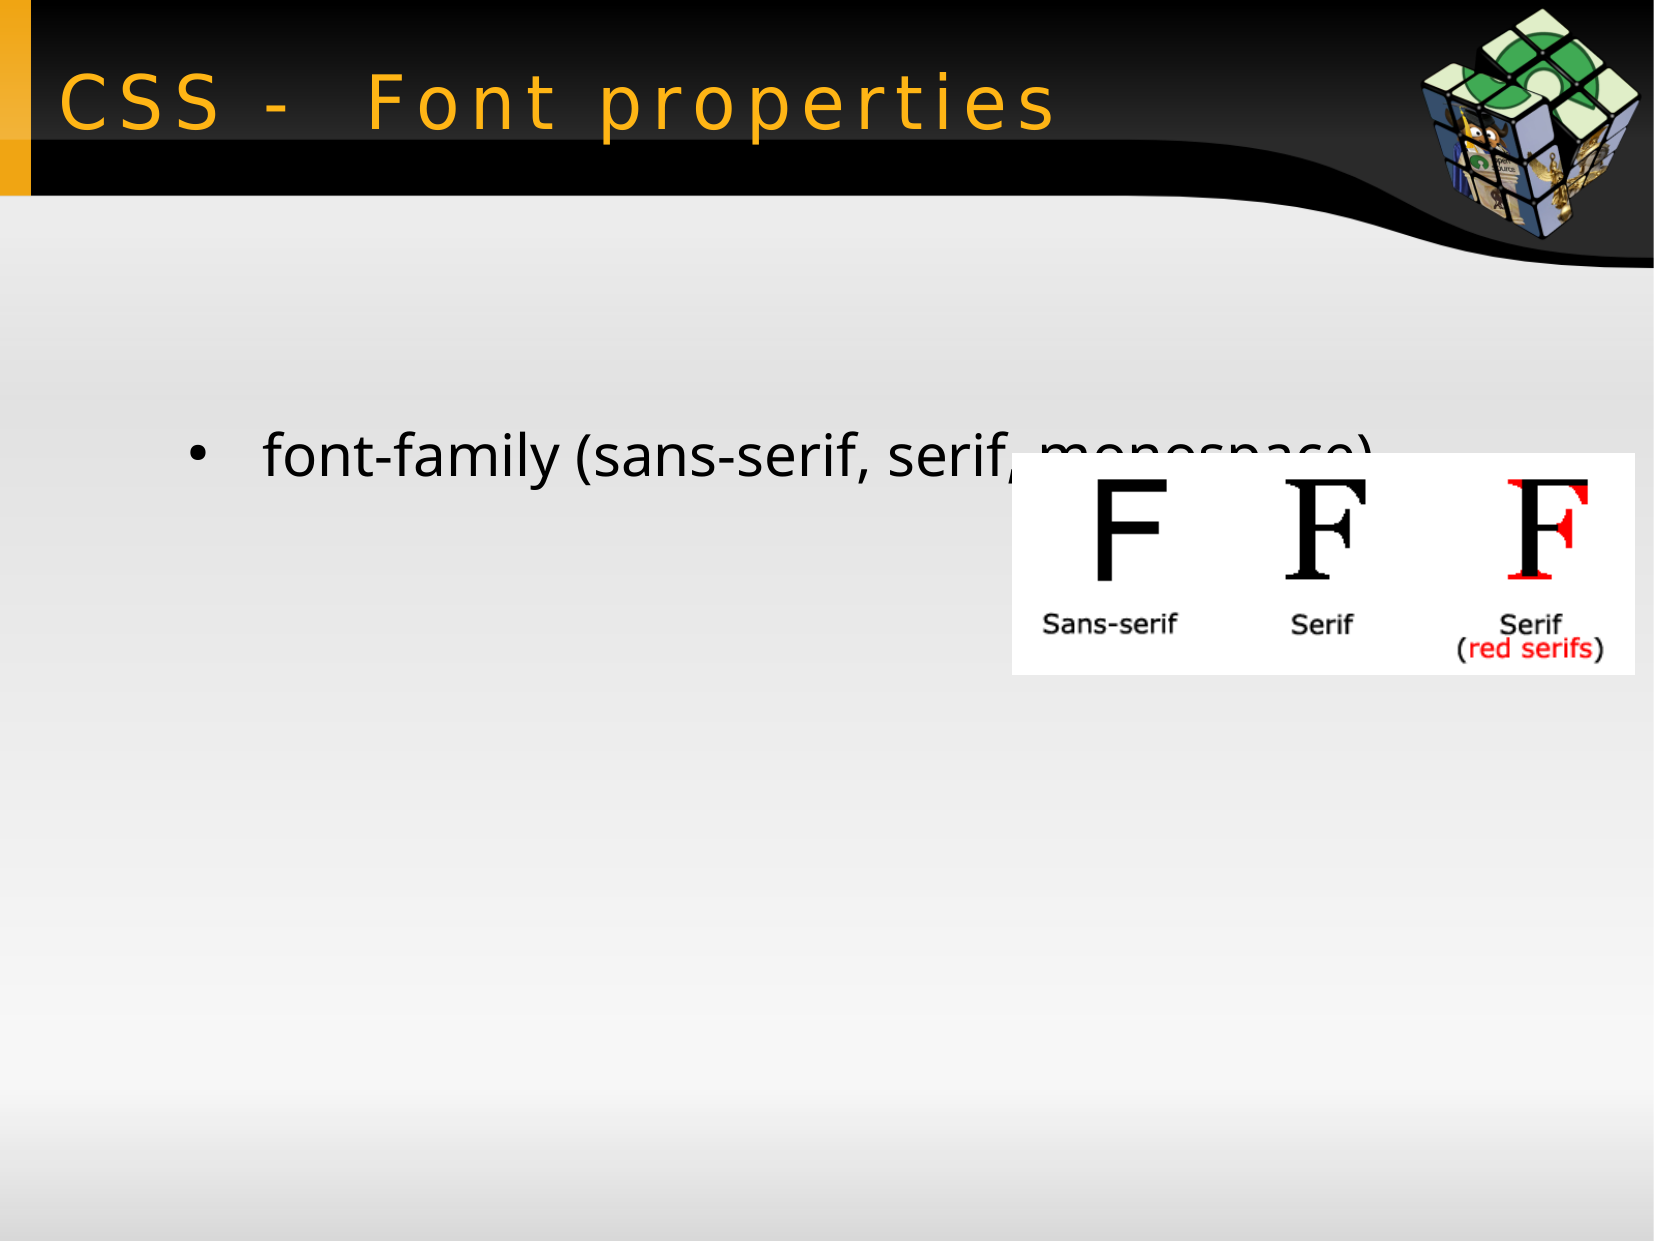

# CSS - Font properties
font-family (sans-serif, serif, monospace)